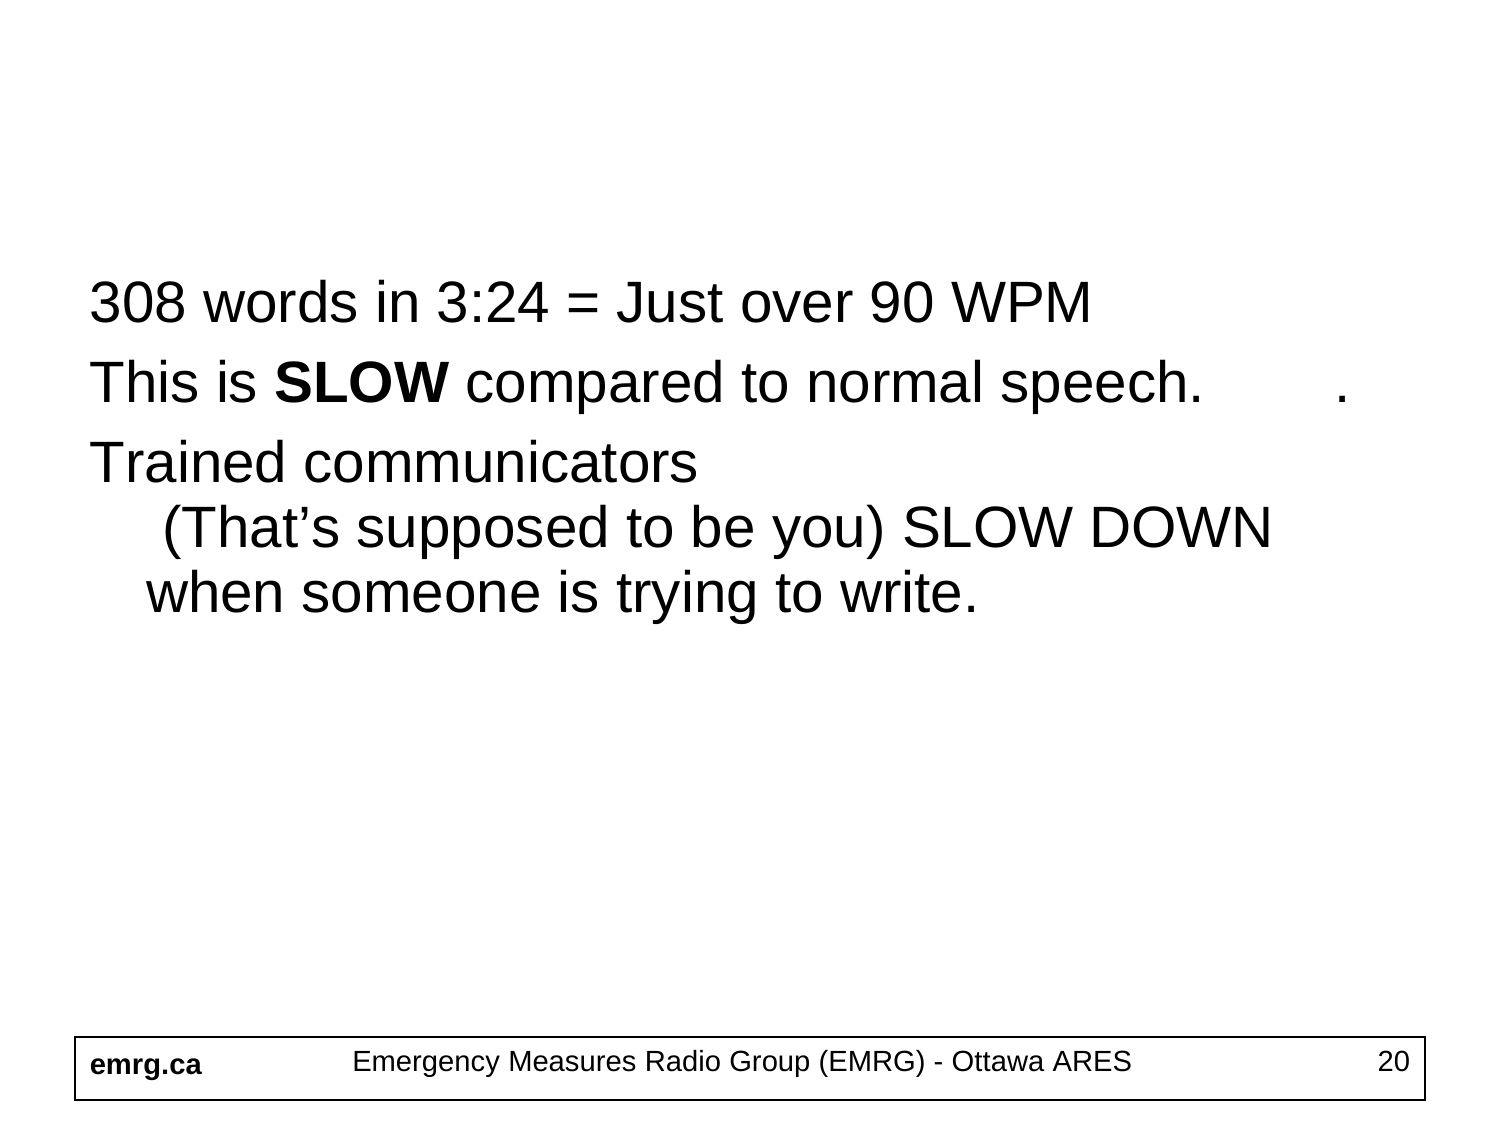

# 308 words in 3:24 = Just over 90 WPM
This is SLOW compared to normal speech. .
Trained communicators
 (That’s supposed to be you) SLOW DOWN when someone is trying to write.
Emergency Measures Radio Group (EMRG) - Ottawa ARES
20